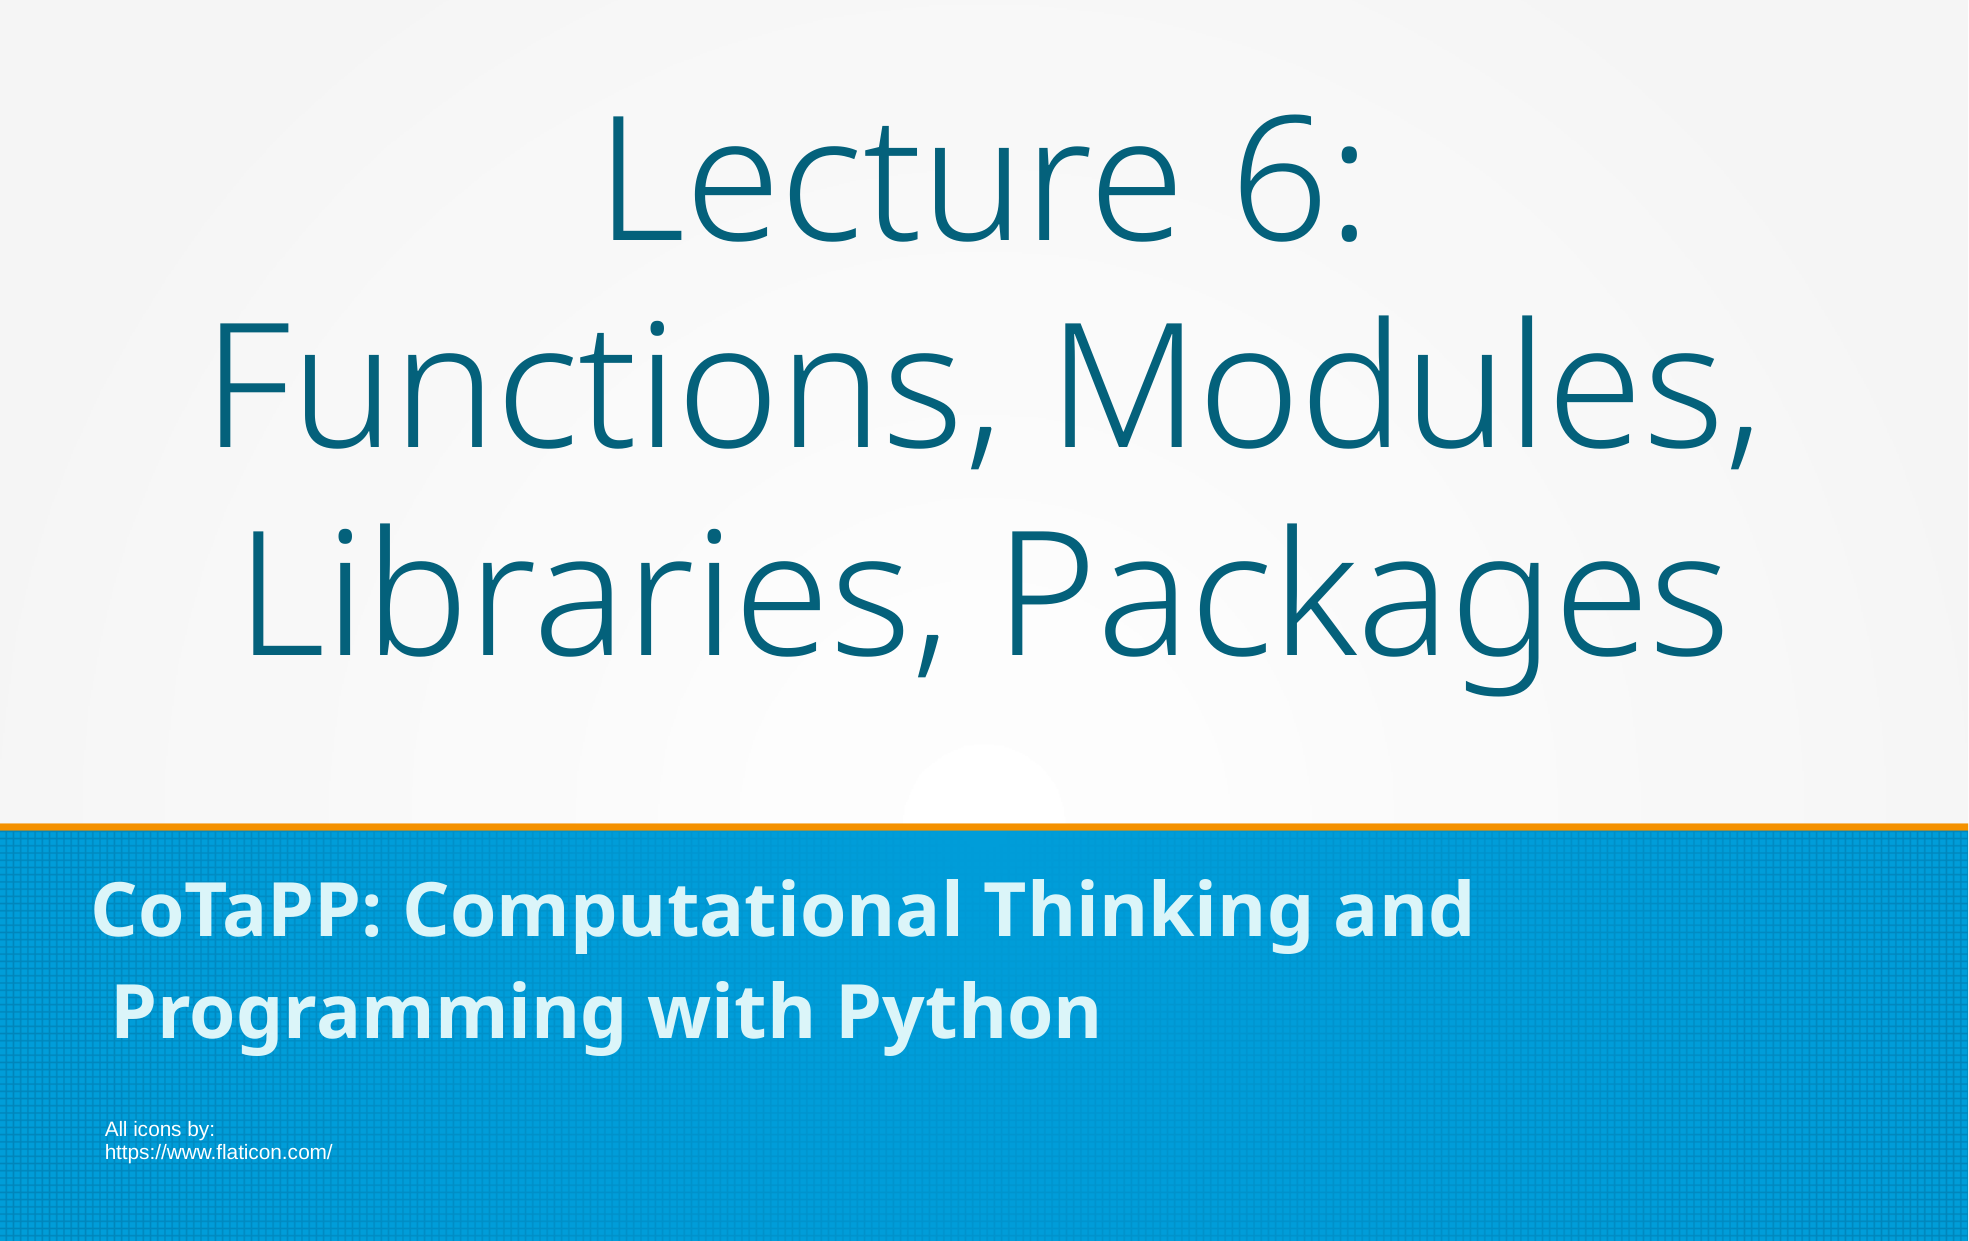

# Lecture 6: Functions, Modules, Libraries, Packages
CoTaPP: Computational Thinking and
 Programming with Python
All icons by: https://www.flaticon.com/